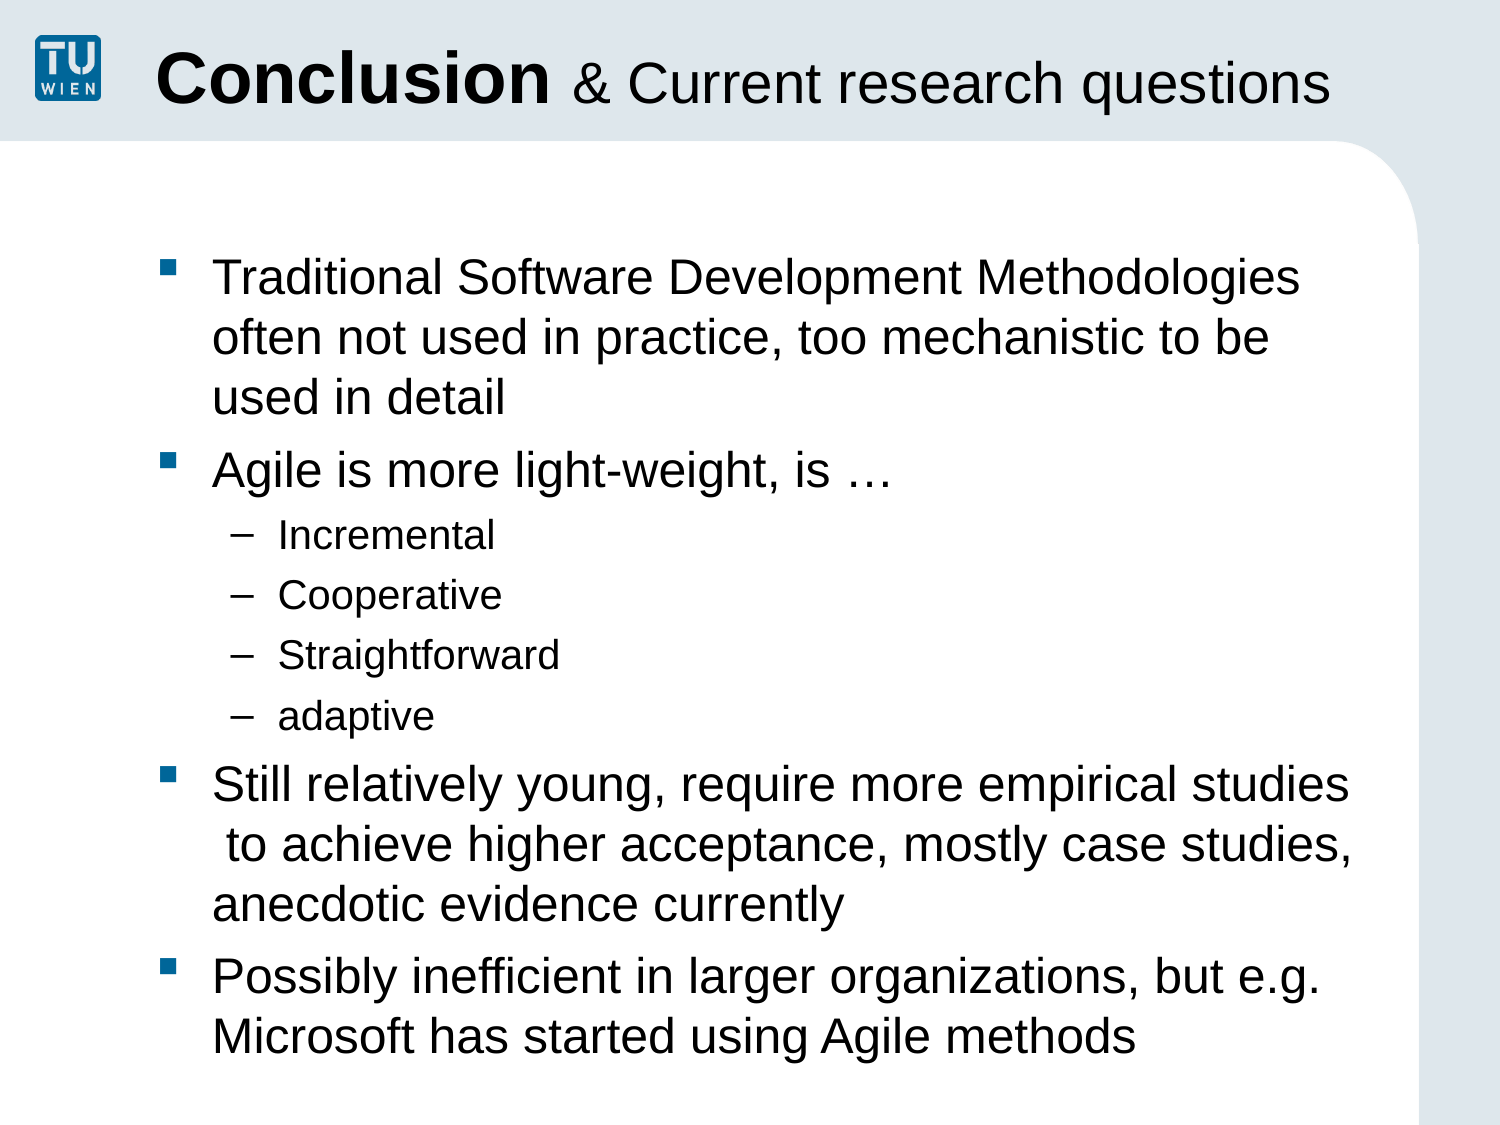

# Conclusion & Current research questions
Traditional Software Development Methodologies often not used in practice, too mechanistic to be used in detail
Agile is more light-weight, is …
Incremental
Cooperative
Straightforward
adaptive
Still relatively young, require more empirical studies to achieve higher acceptance, mostly case studies, anecdotic evidence currently
Possibly inefficient in larger organizations, but e.g. Microsoft has started using Agile methods